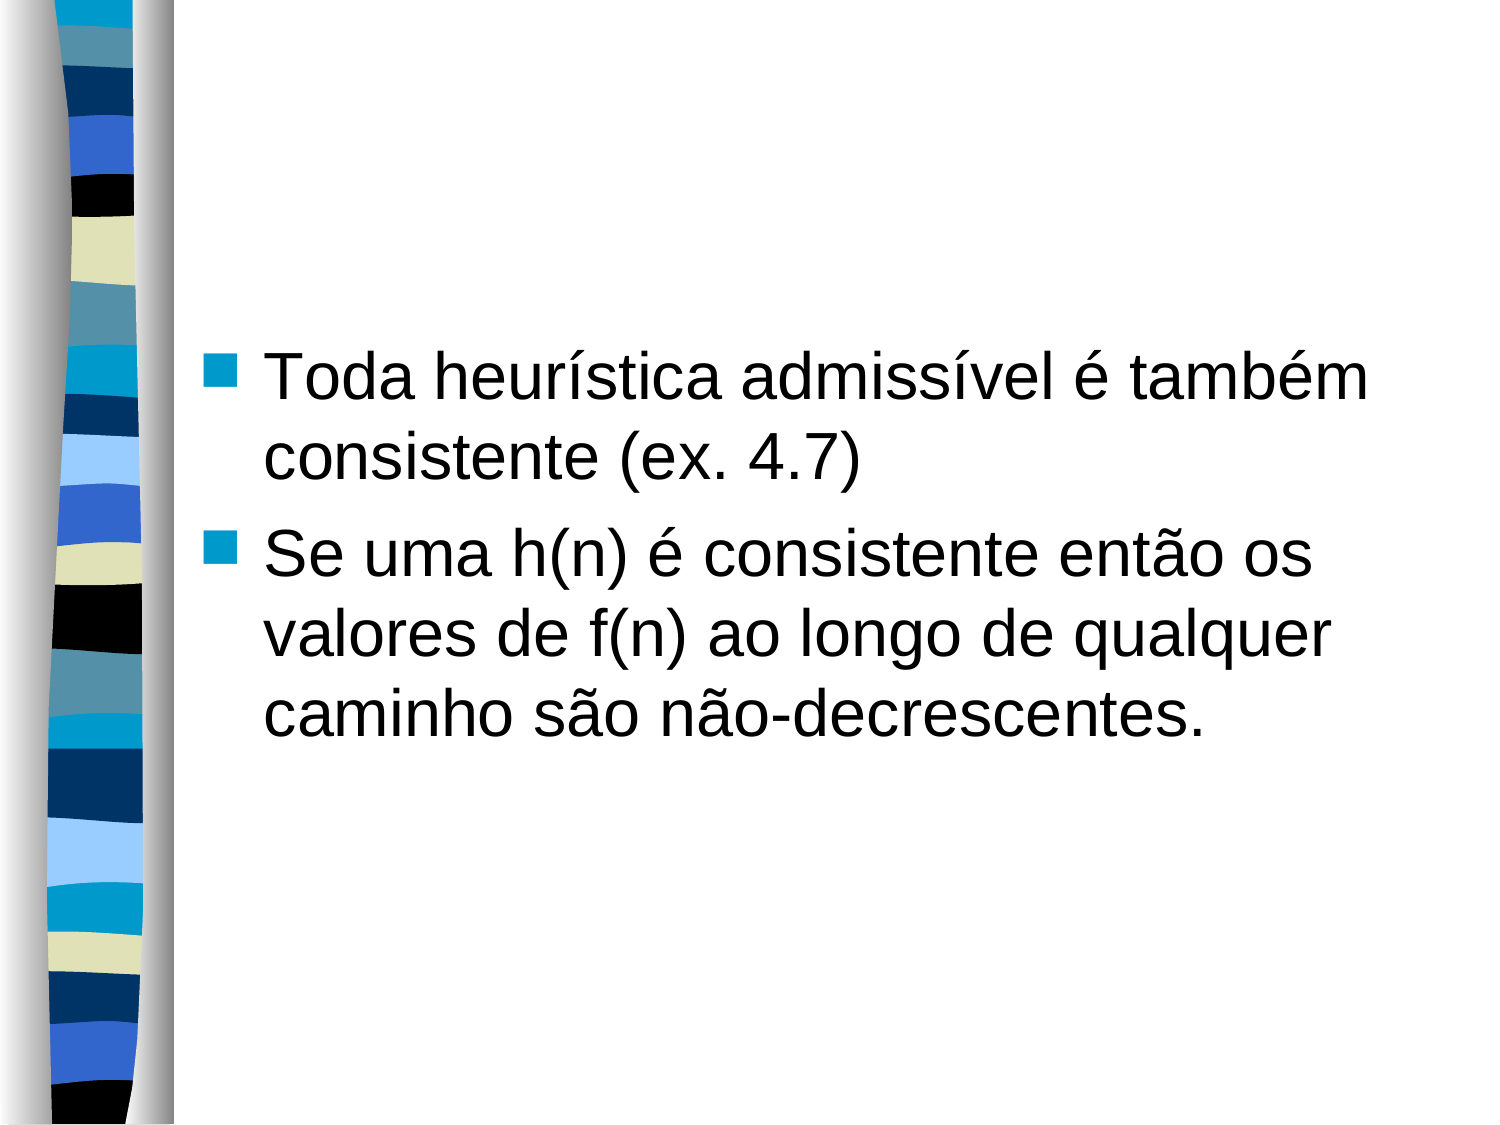

#
Toda heurística admissível é também consistente (ex. 4.7)
Se uma h(n) é consistente então os valores de f(n) ao longo de qualquer caminho são não-decrescentes.